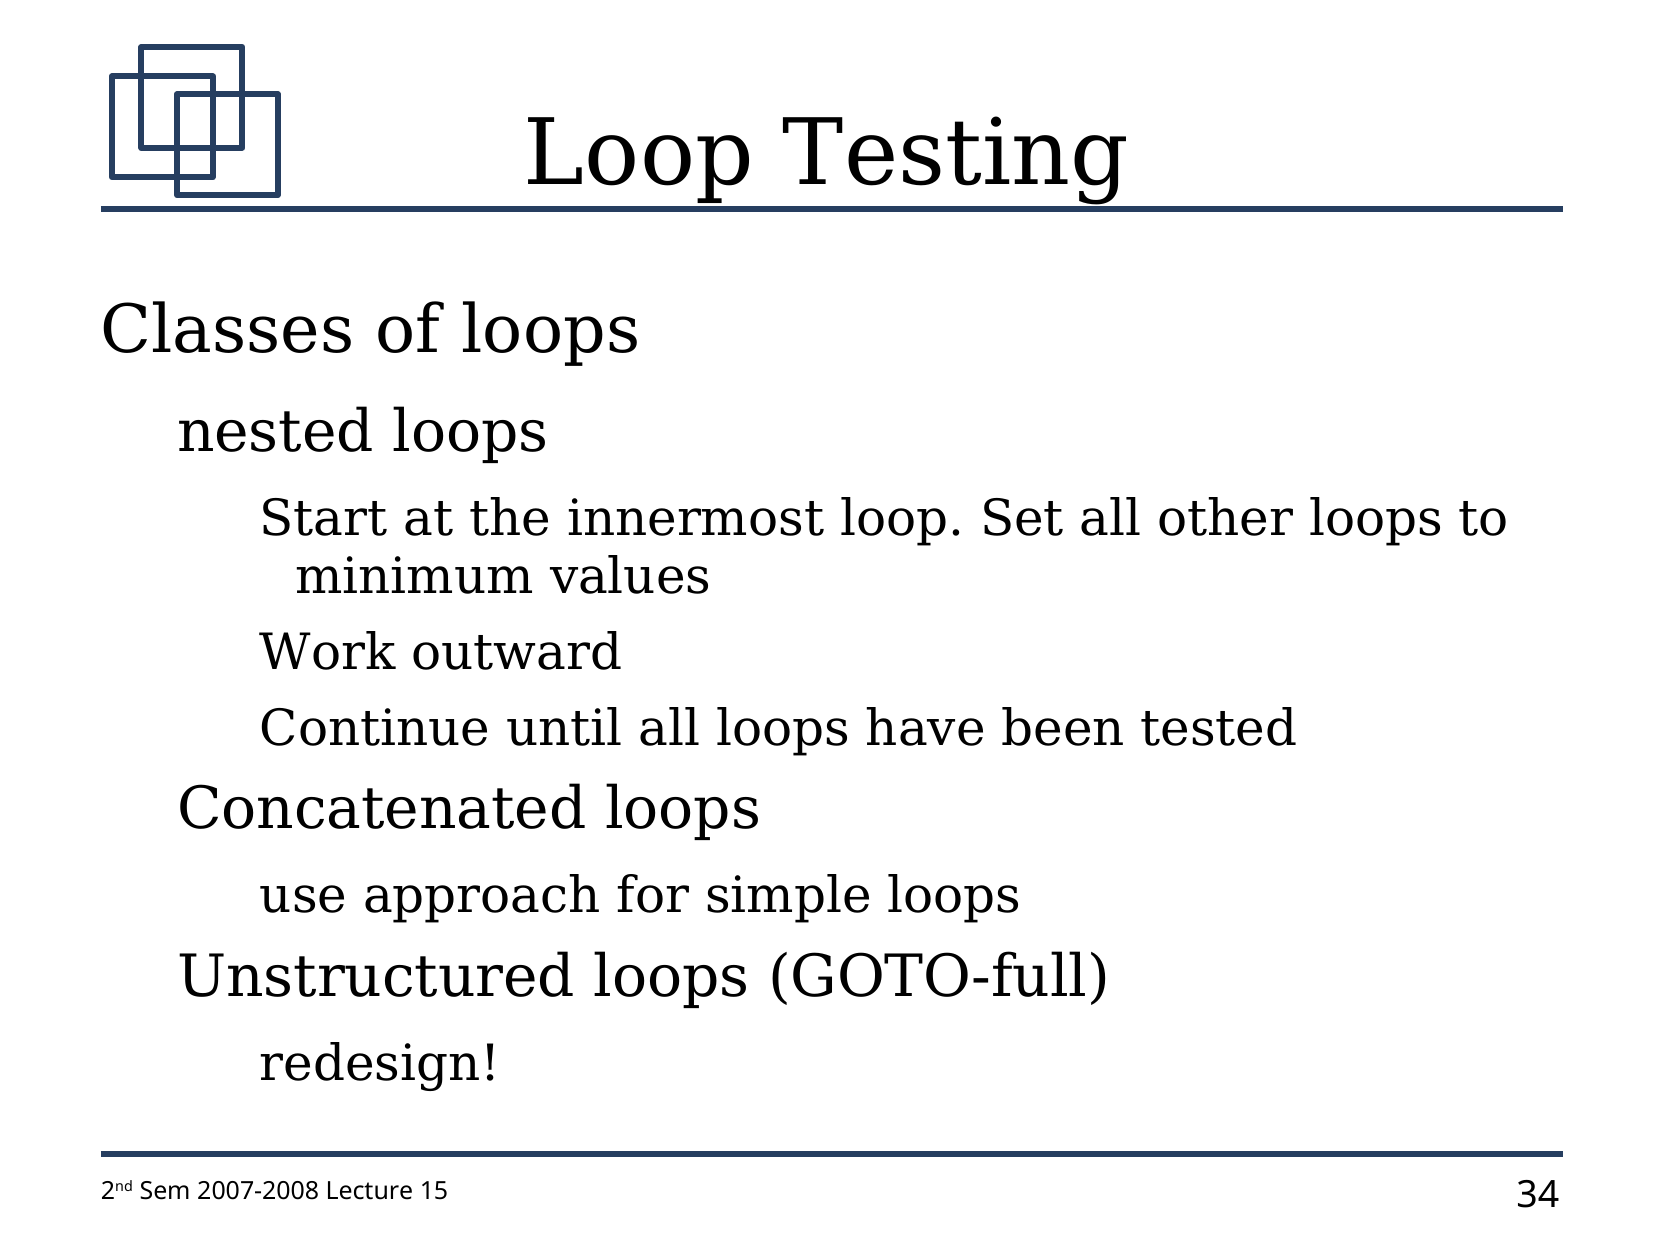

# Loop Testing
Classes of loops
nested loops
Start at the innermost loop. Set all other loops to minimum values
Work outward
Continue until all loops have been tested
Concatenated loops
use approach for simple loops
Unstructured loops (GOTO-full)
redesign!